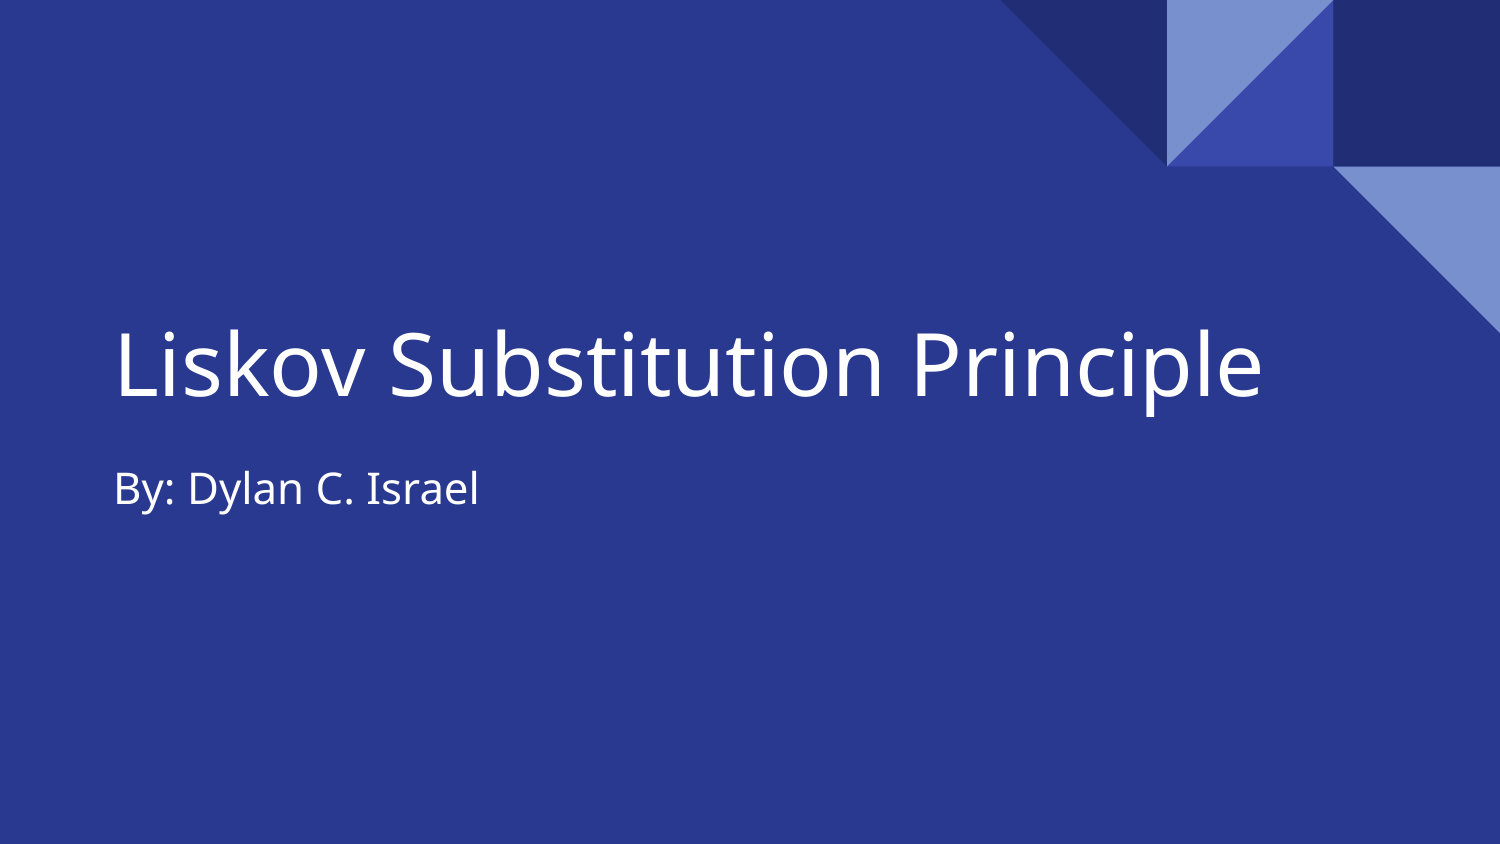

# Liskov Substitution Principle
By: Dylan C. Israel